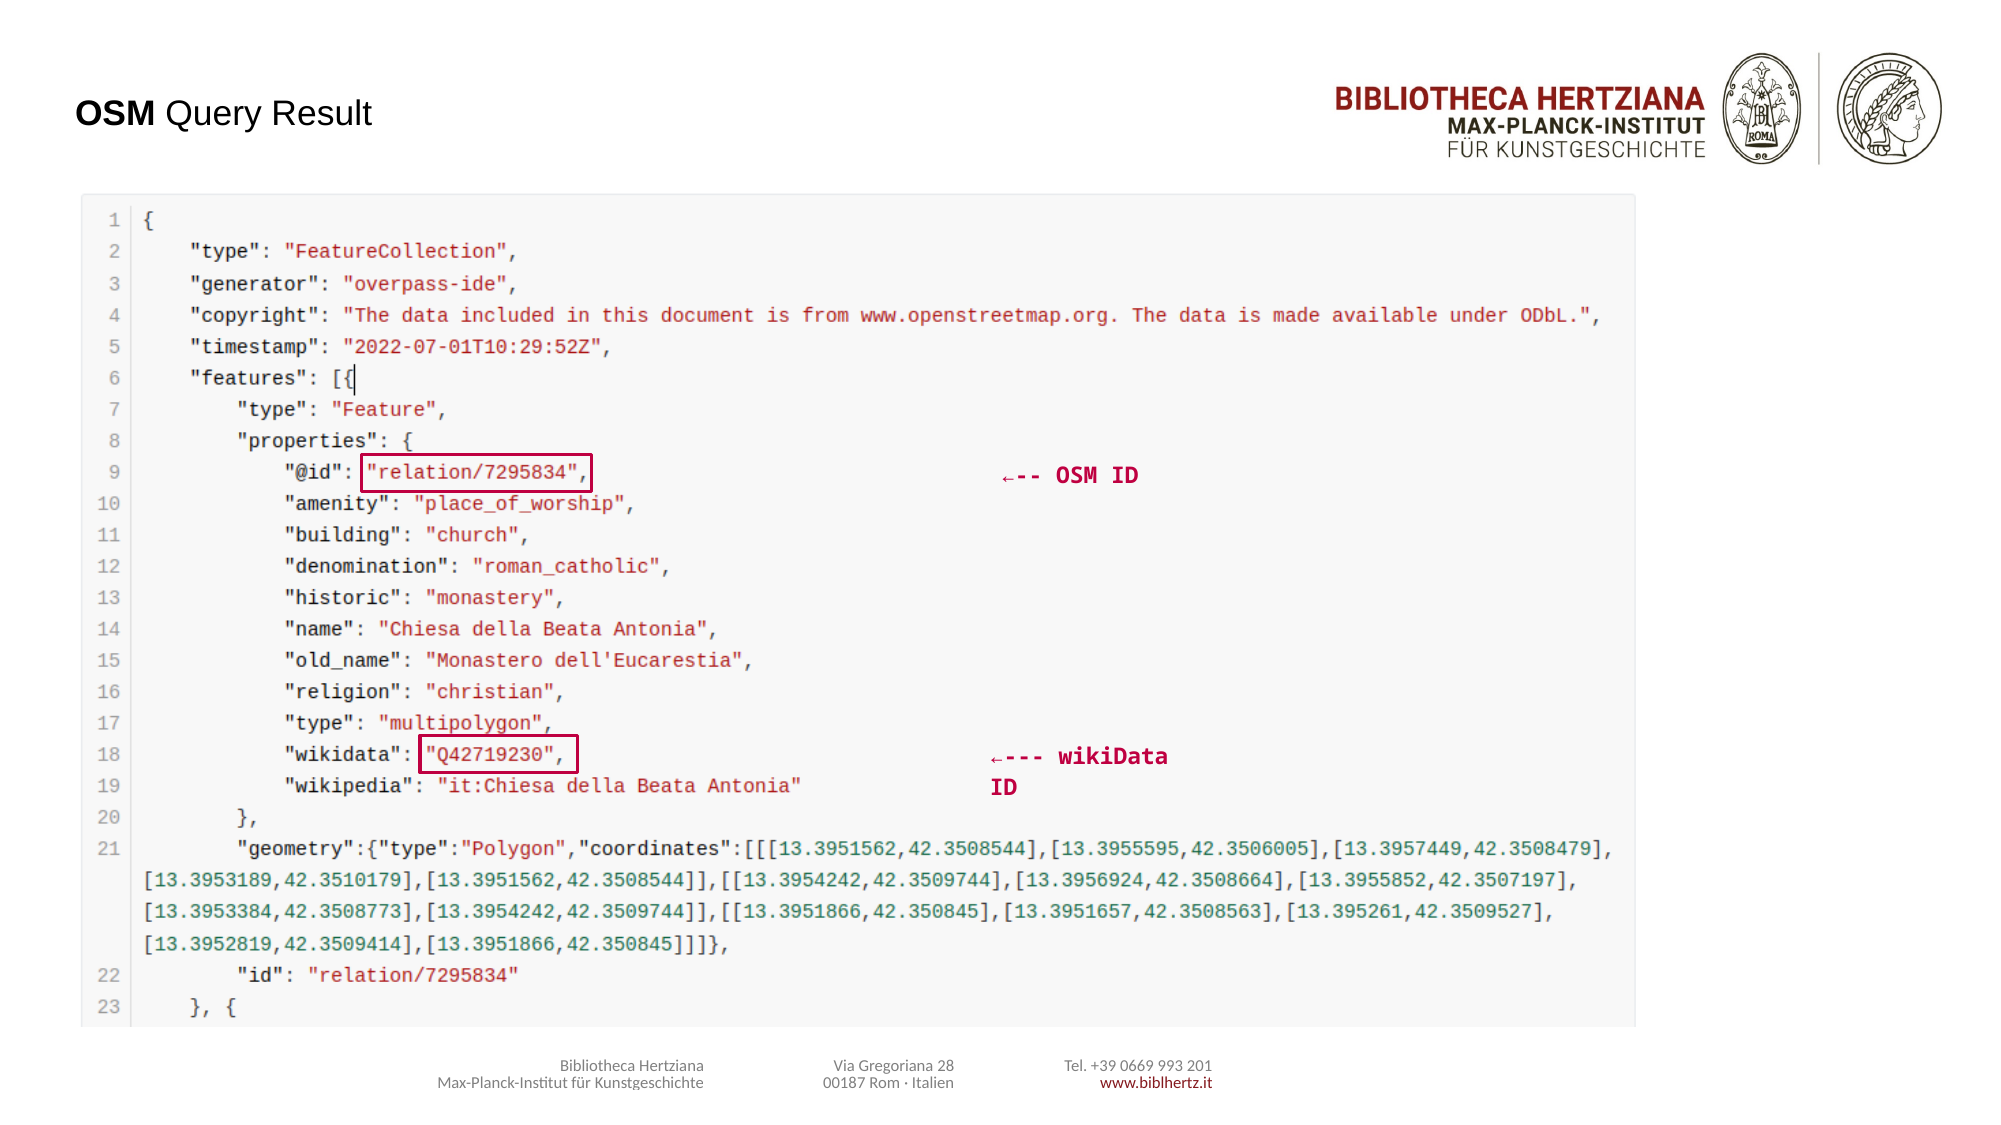

# OSM Query Result
←-- OSM ID
←--- wikiData ID